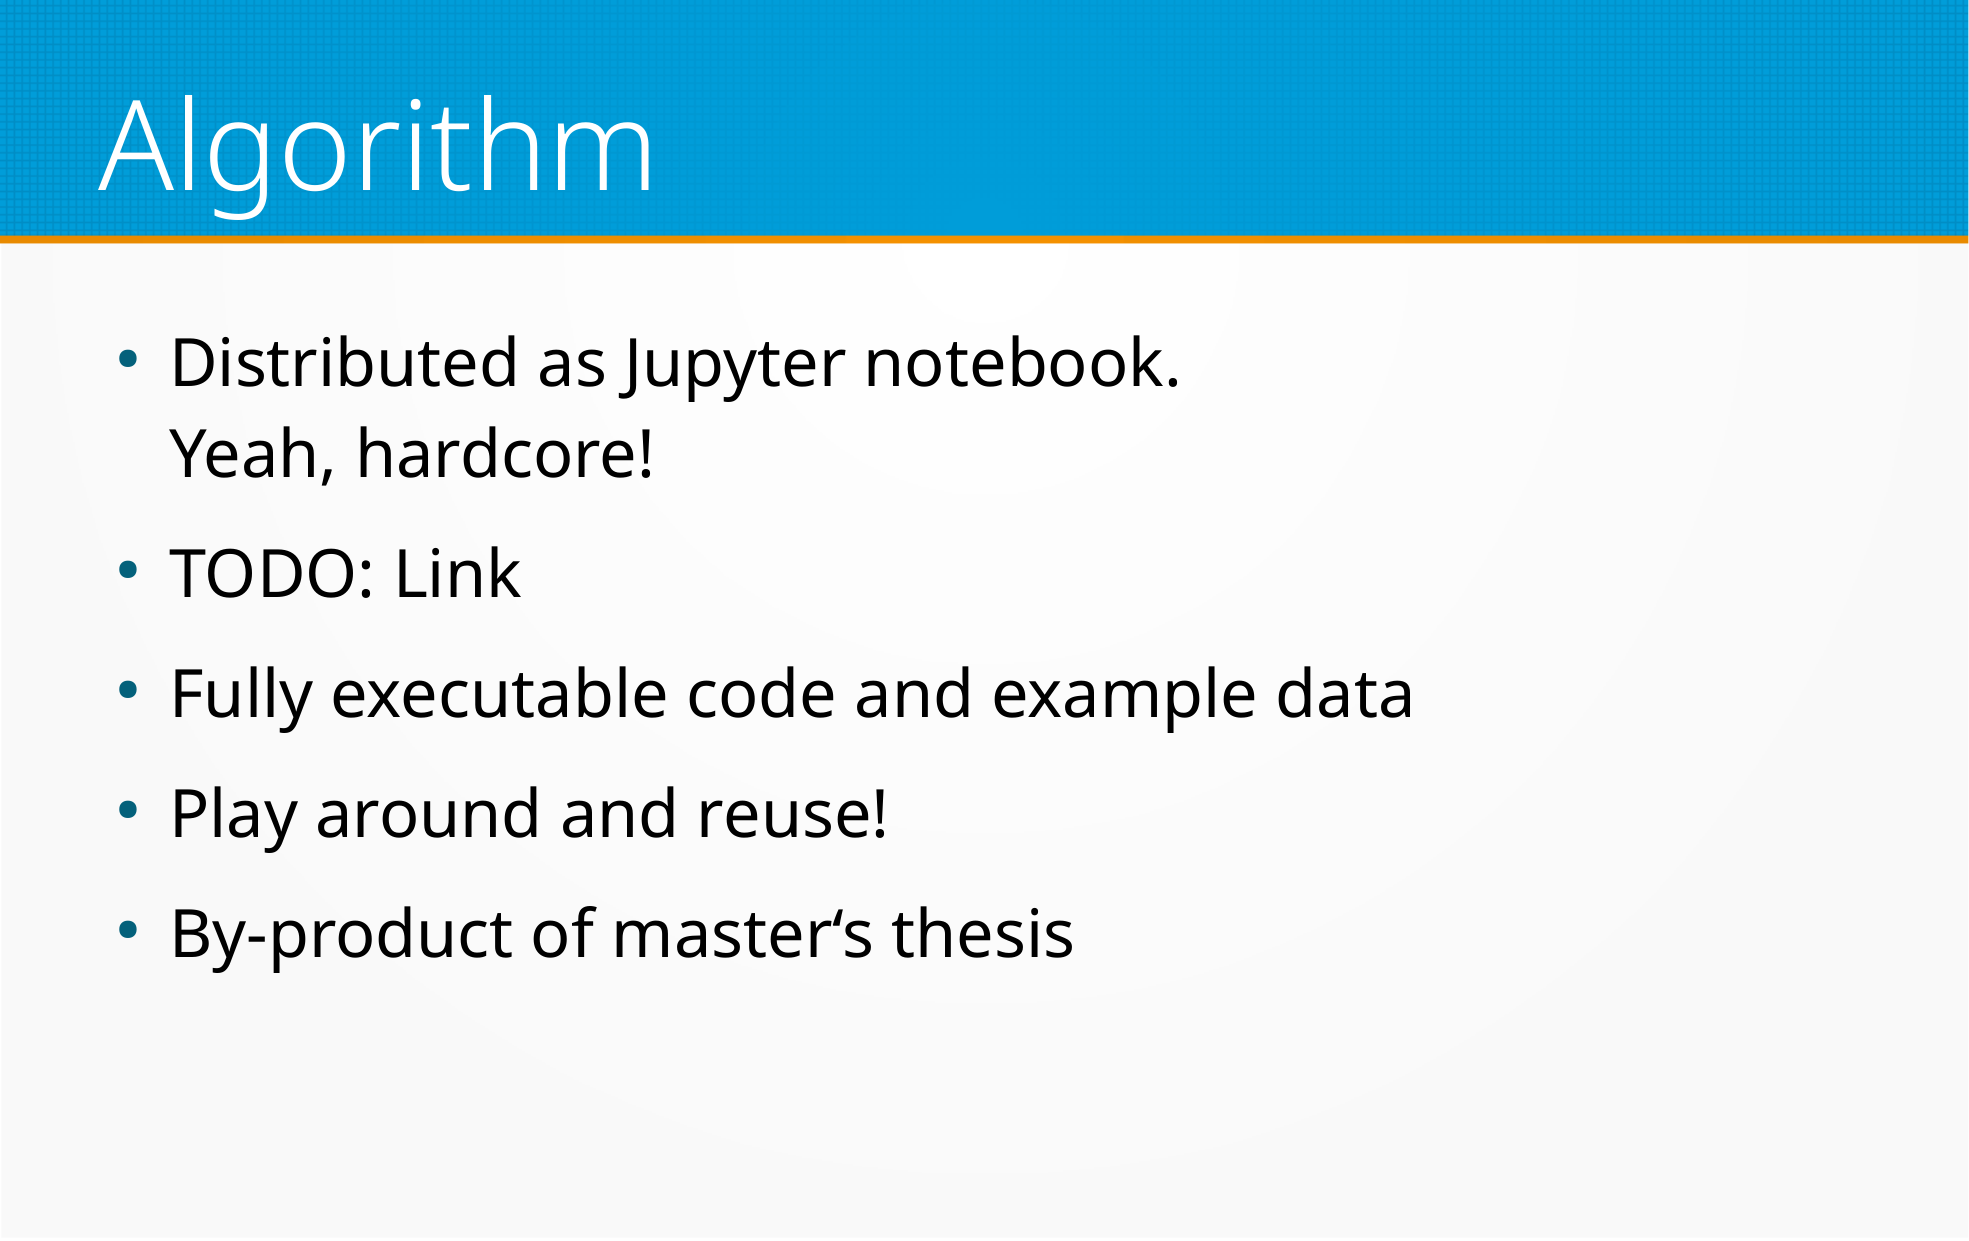

# Algorithm
Distributed as Jupyter notebook.
Yeah, hardcore!
TODO: Link
Fully executable code and example data
Play around and reuse!
By-product of master‘s thesis